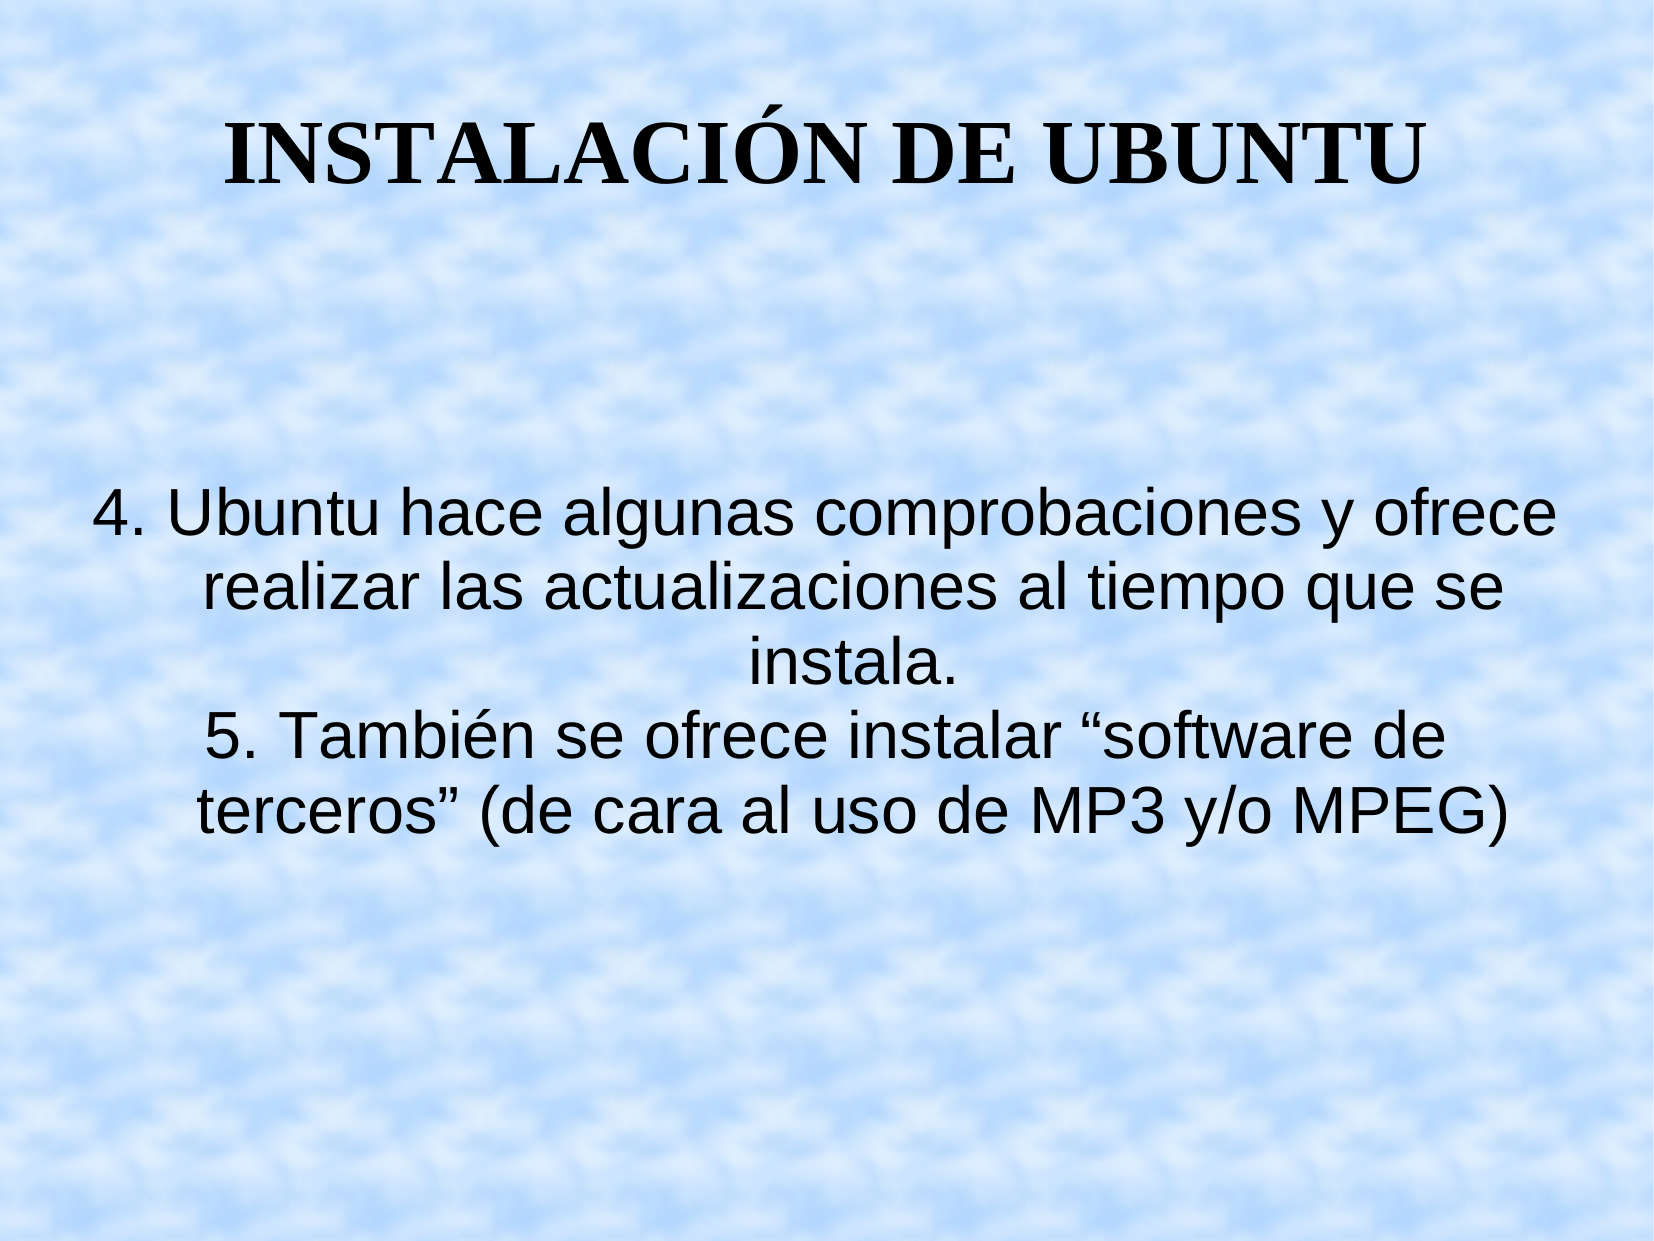

# INSTALACIÓN DE UBUNTU
4. Ubuntu hace algunas comprobaciones y ofrece realizar las actualizaciones al tiempo que se instala.
5. También se ofrece instalar “software de terceros” (de cara al uso de MP3 y/o MPEG)